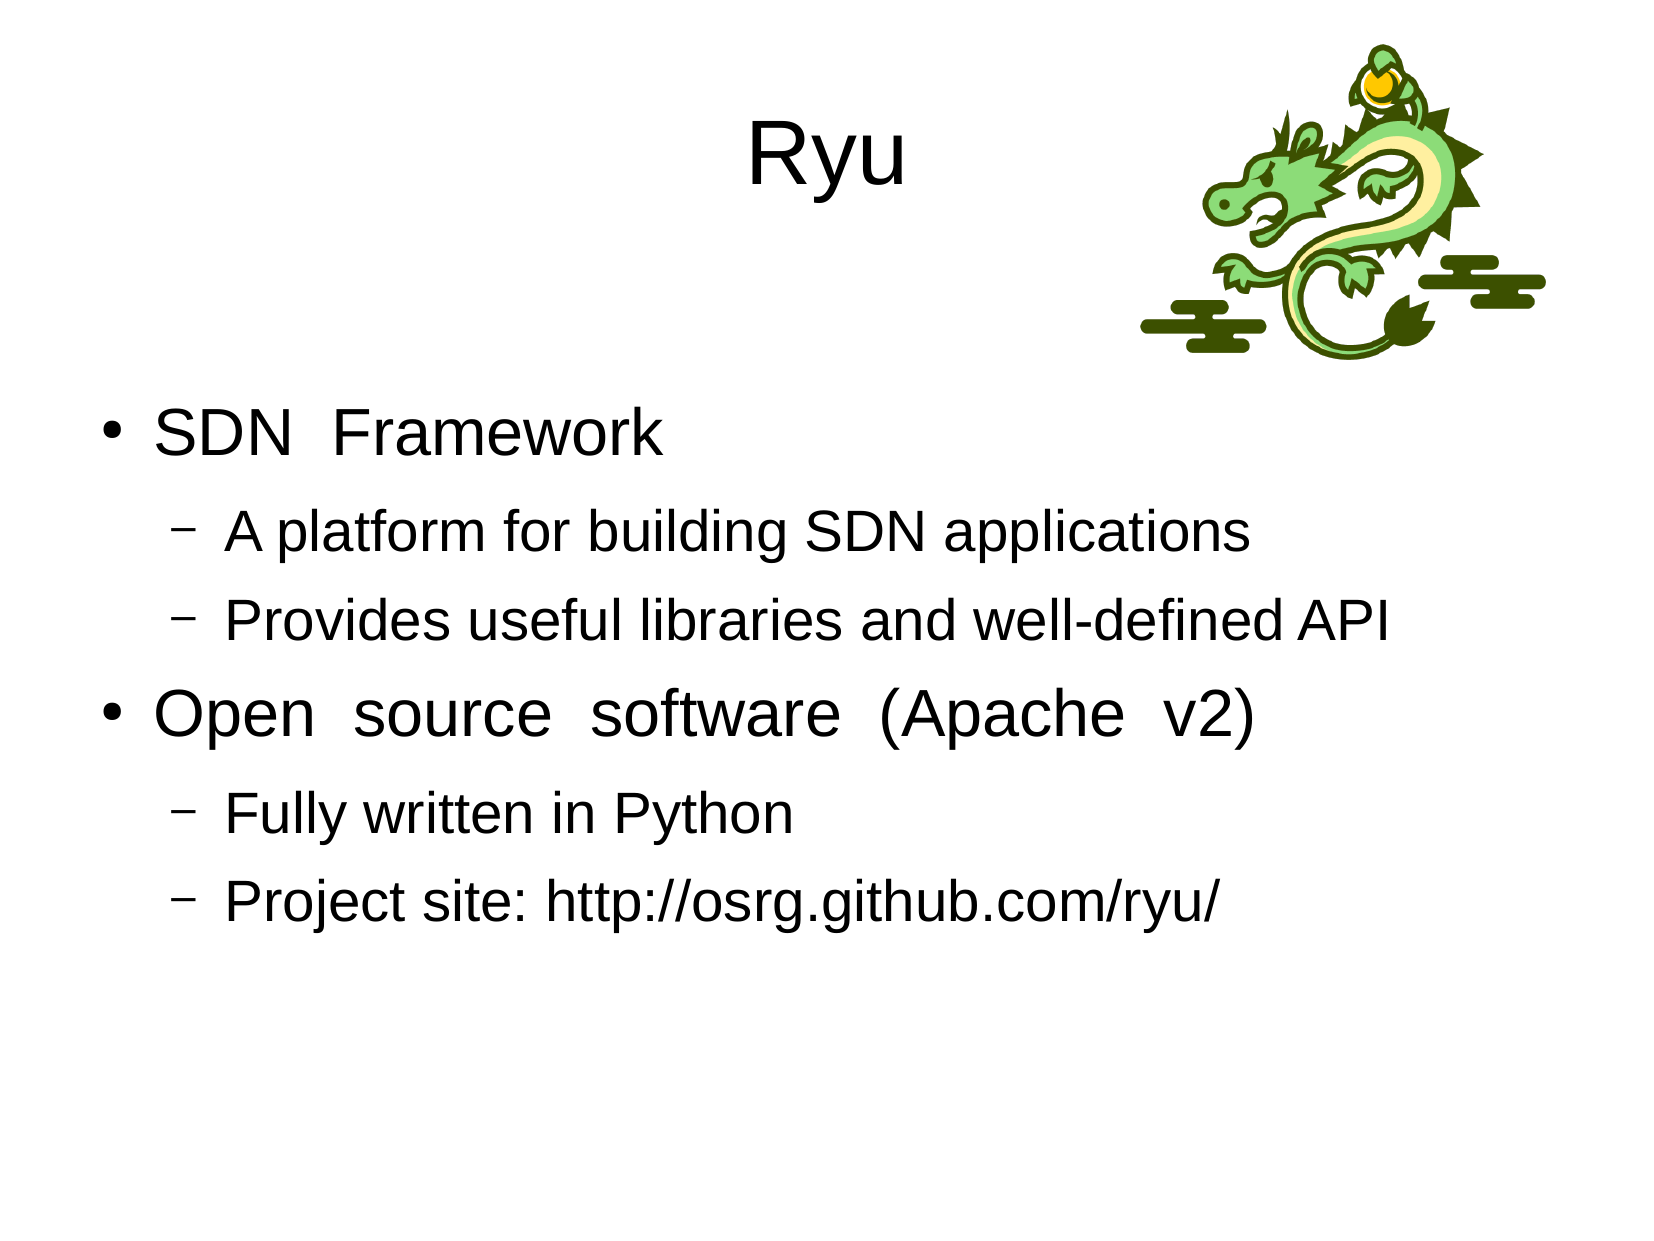

# Ryu
SDN Framework
A platform for building SDN applications
Provides useful libraries and well-defined API
Open source software (Apache v2)
Fully written in Python
Project site: http://osrg.github.com/ryu/